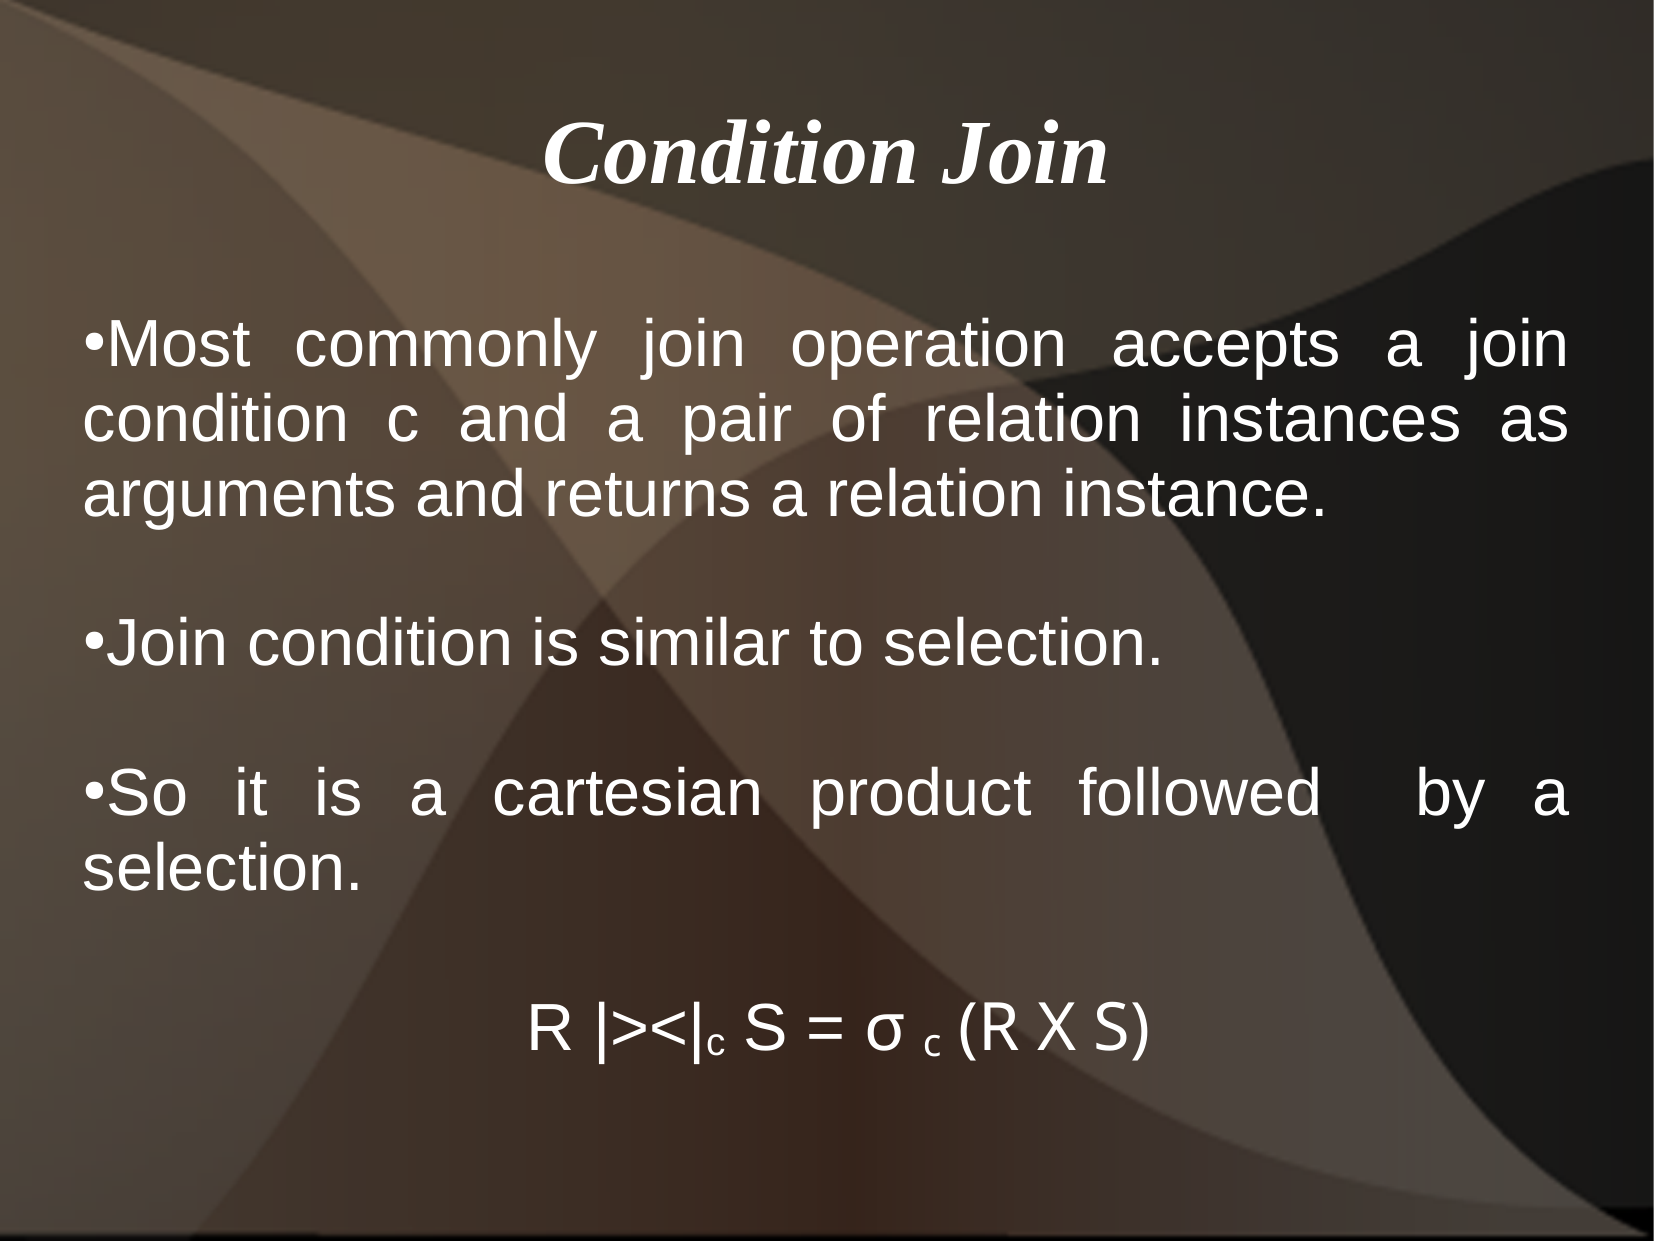

# Condition Join
Most commonly join operation accepts a join condition c and a pair of relation instances as arguments and returns a relation instance.
Join condition is similar to selection.
So it is a cartesian product followed by a selection.
R |><|c S = σ c (R X S)